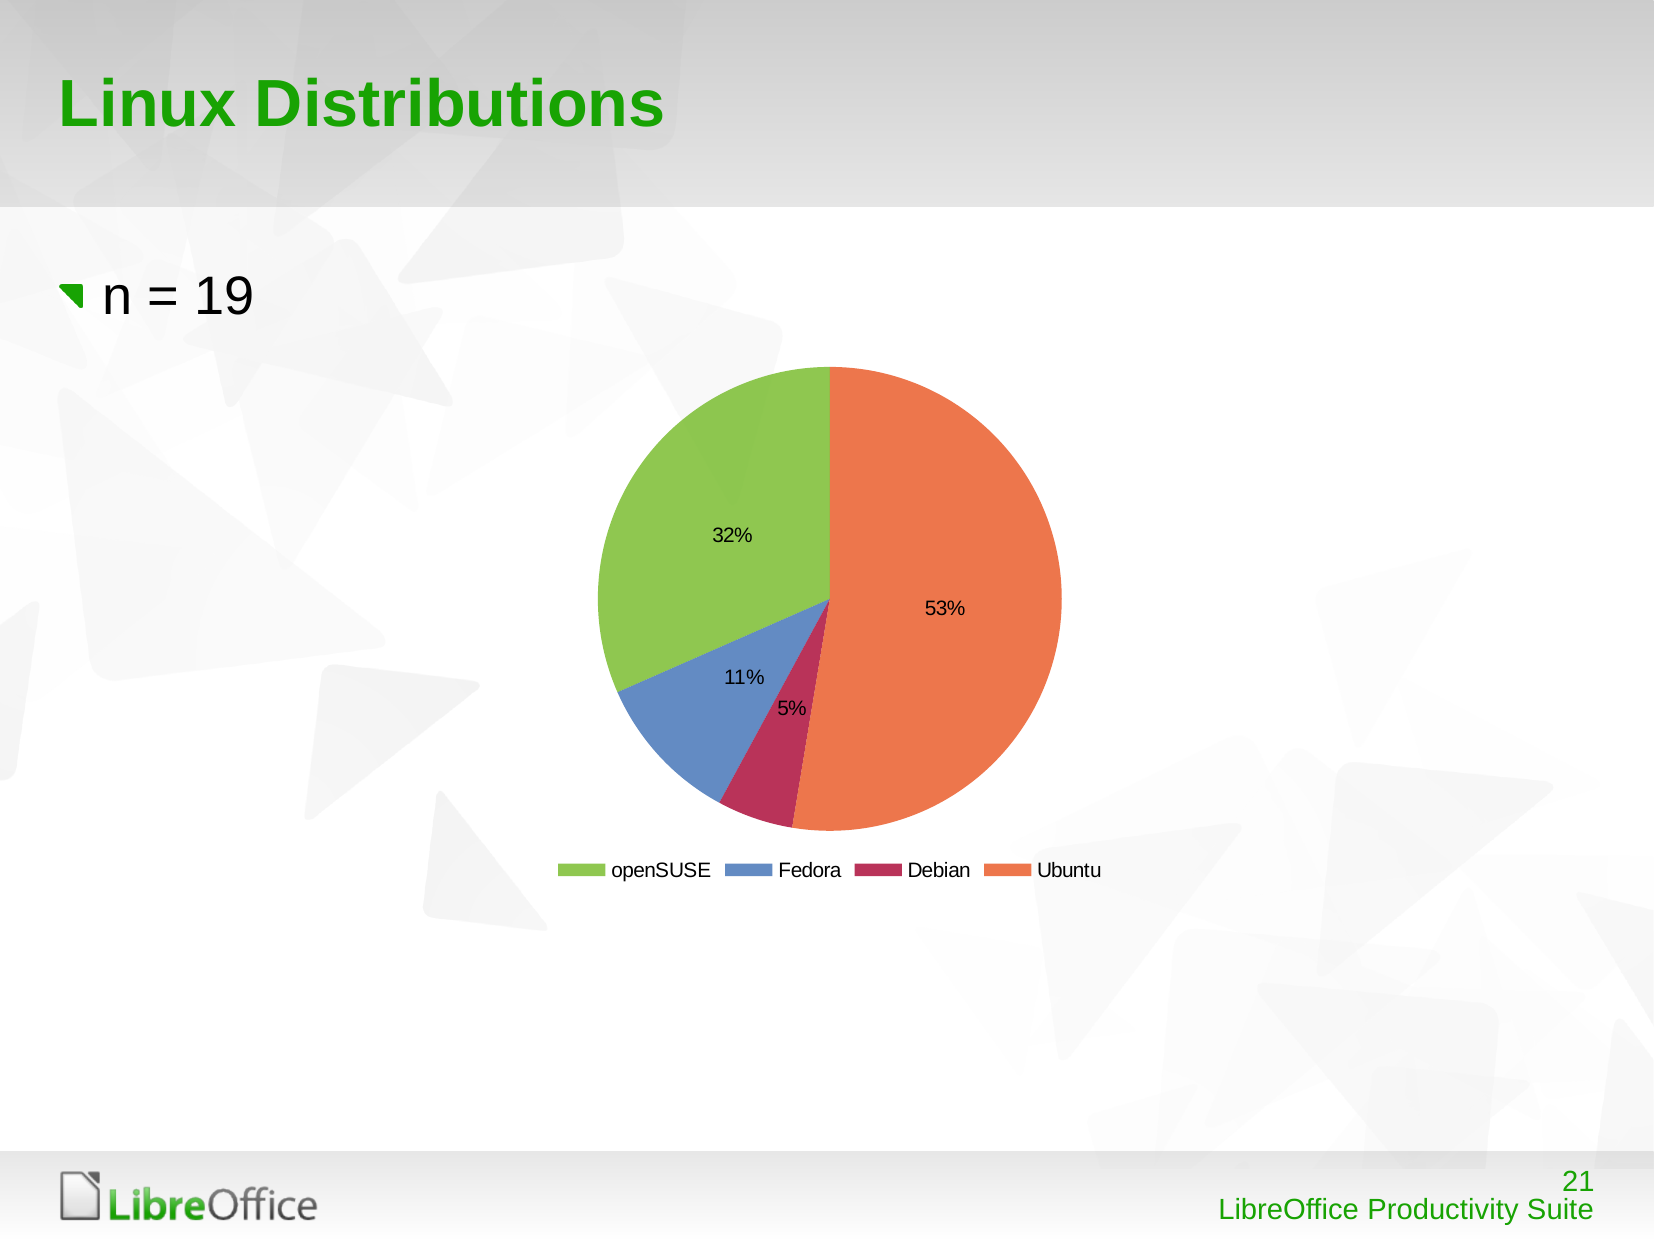

# Linux Distributions
n = 19
### Chart
| Category | Column 1 |
|---|---|
| openSUSE | 31.6 |
| Fedora | 10.5 |
| Debian | 5.3 |
| Ubuntu | 52.6 |21
LibreOffice Productivity Suite